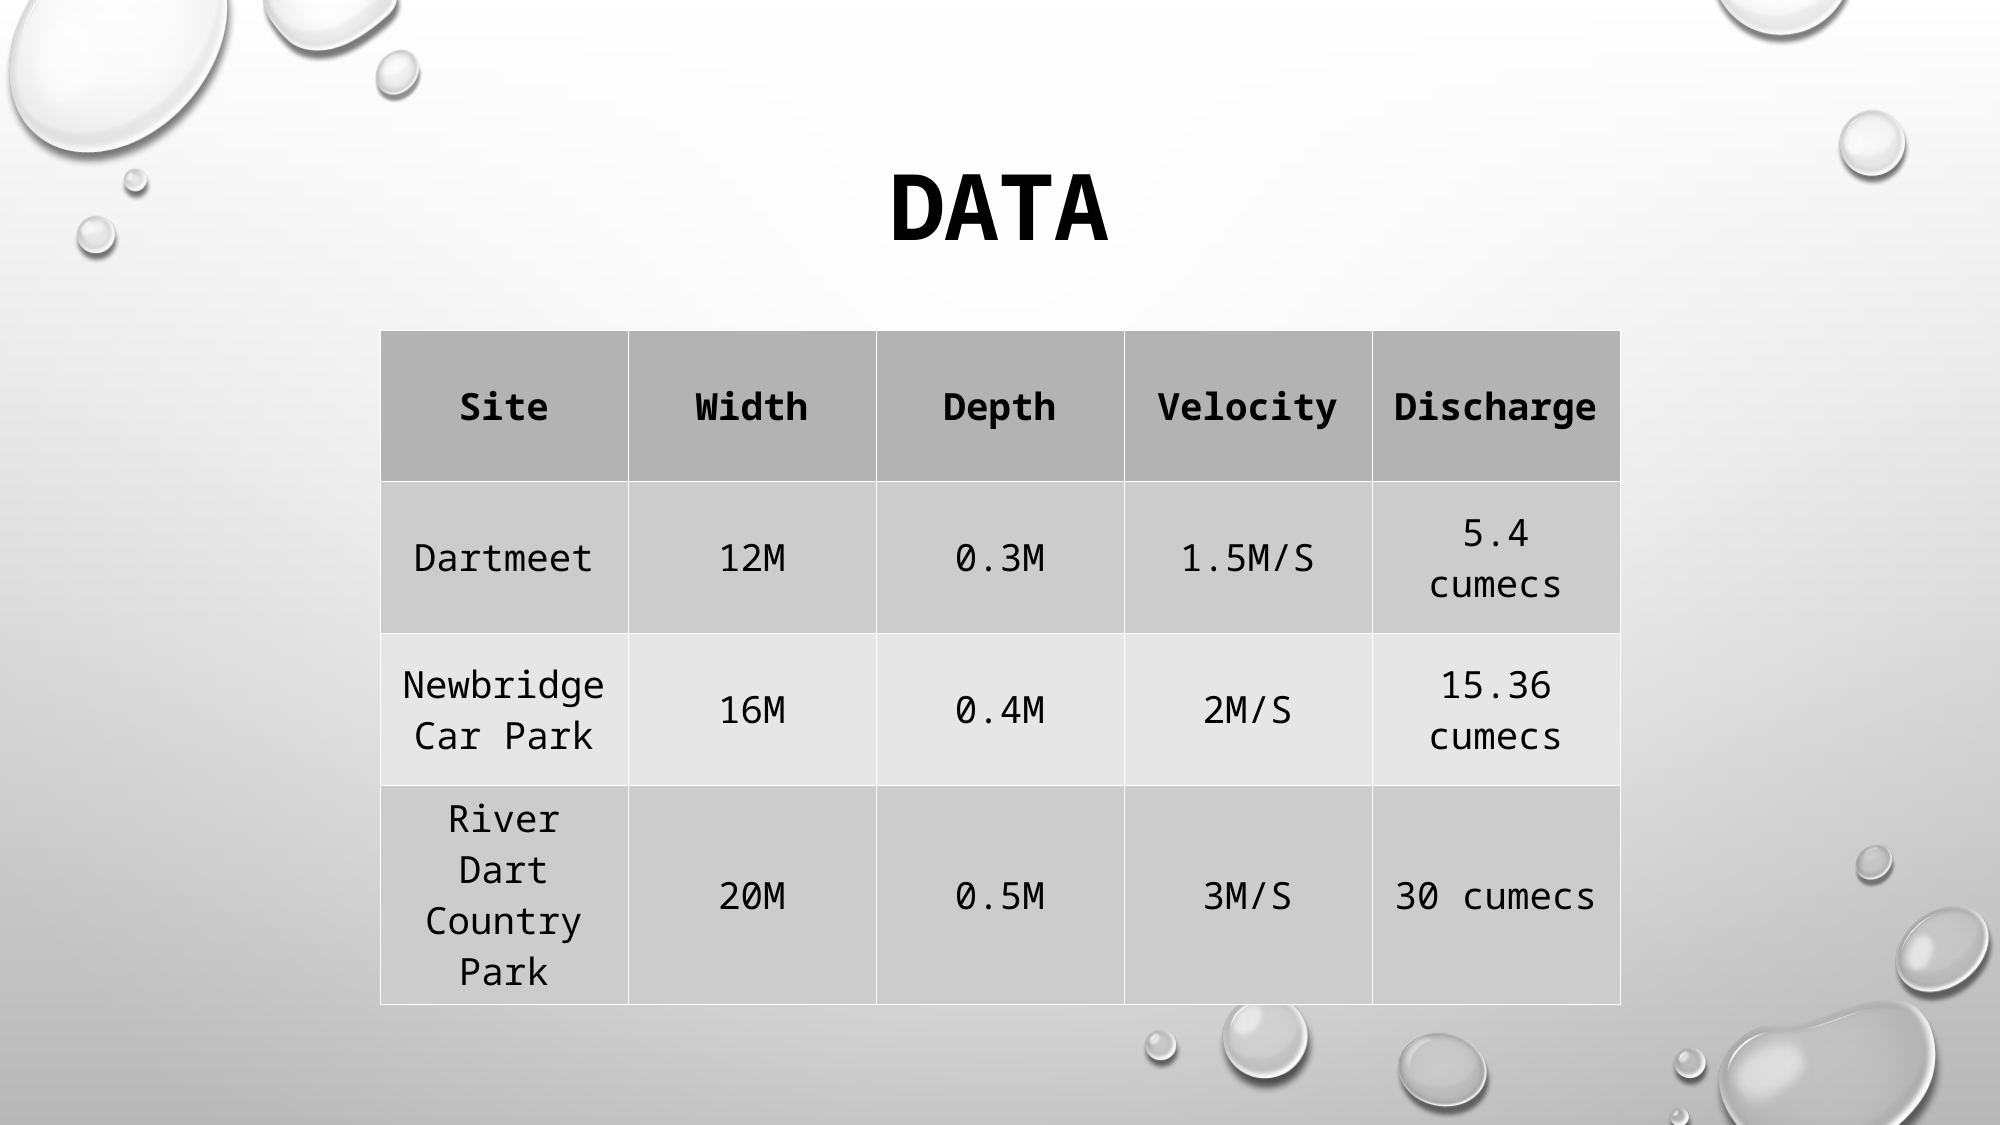

# Data
| Site | Width | Depth | Velocity | Discharge |
| --- | --- | --- | --- | --- |
| Dartmeet | 12M | 0.3M | 1.5M/S | 5.4 cumecs |
| Newbridge Car Park | 16M | 0.4M | 2M/S | 15.36 cumecs |
| River Dart Country Park | 20M | 0.5M | 3M/S | 30 cumecs |